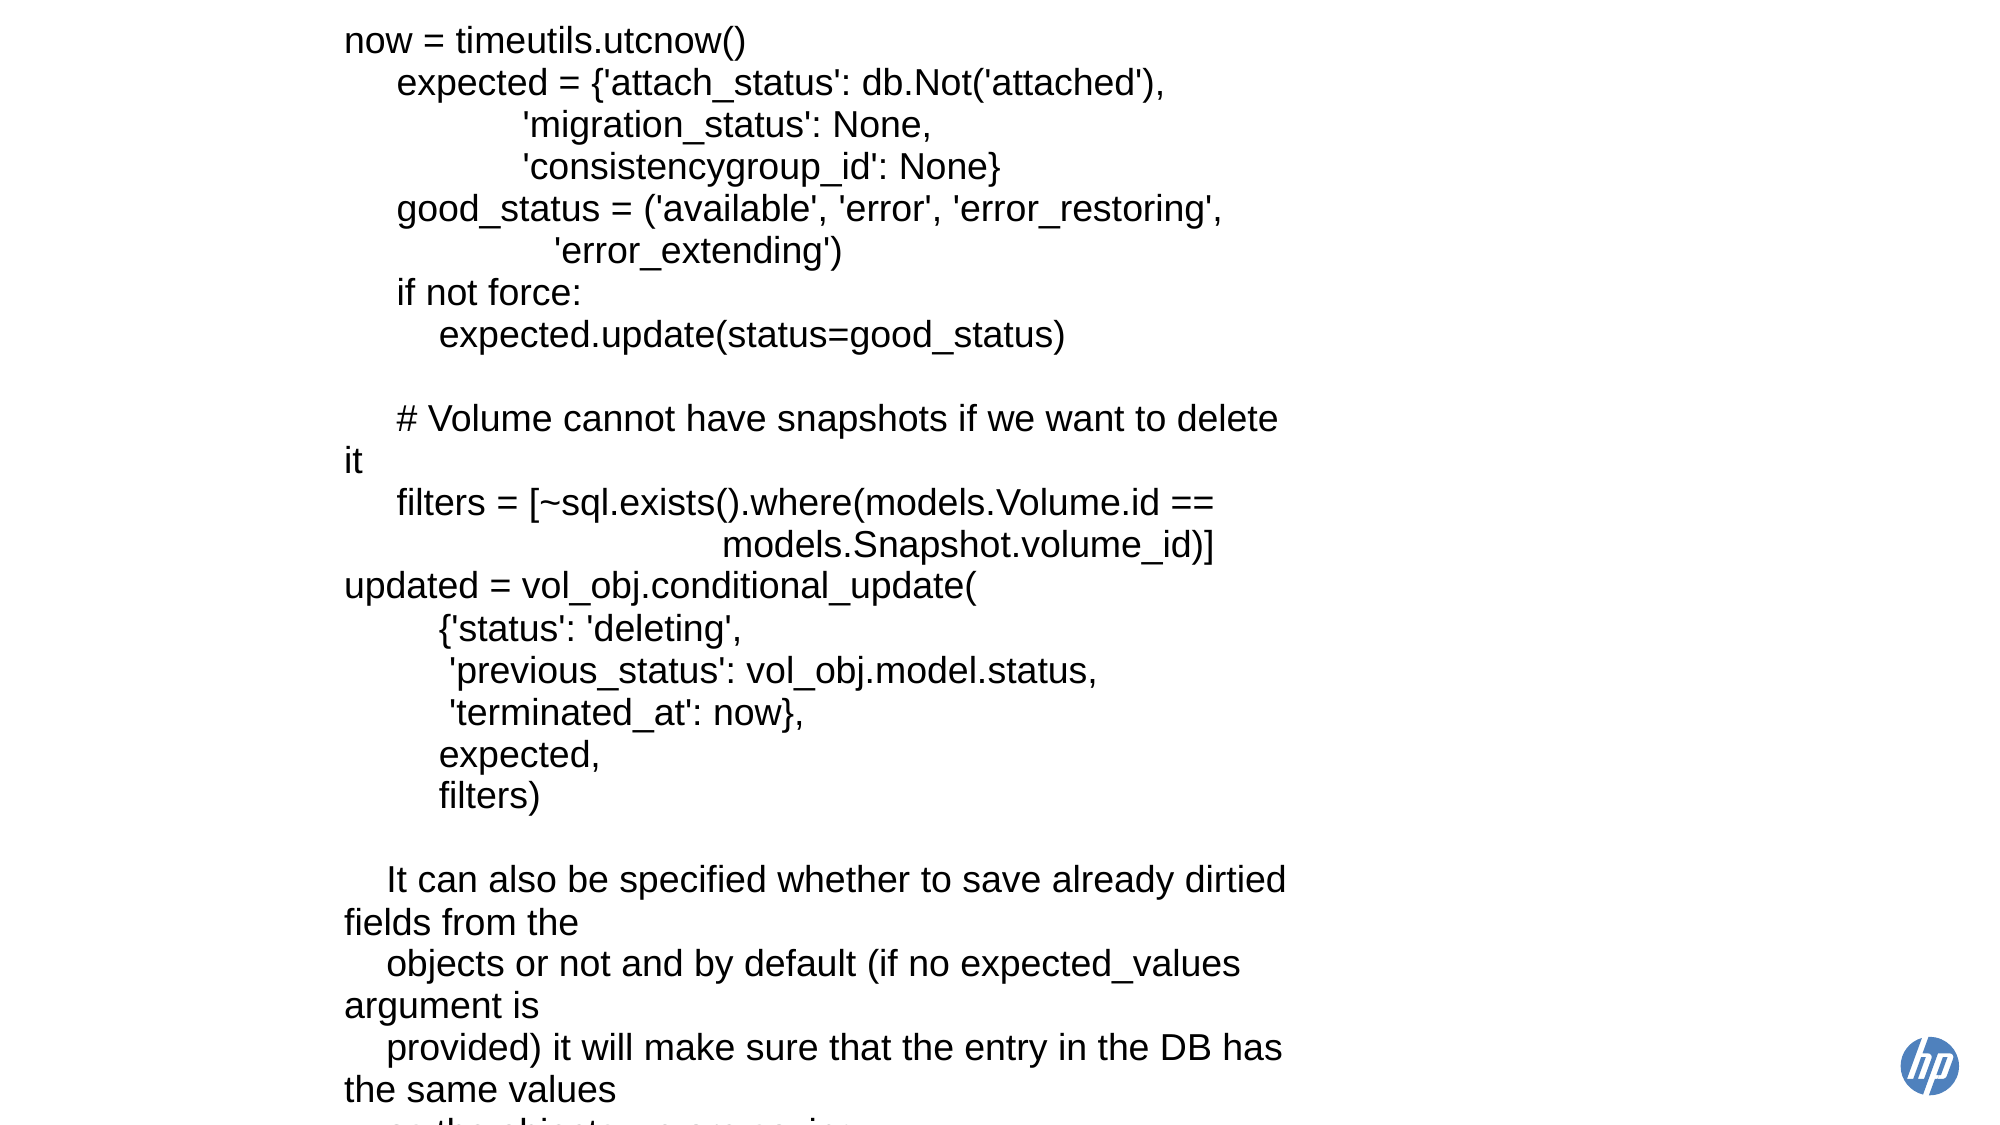

now = timeutils.utcnow()
 expected = {'attach_status': db.Not('attached'),
 'migration_status': None,
 'consistencygroup_id': None}
 good_status = ('available', 'error', 'error_restoring',
 'error_extending')
 if not force:
 expected.update(status=good_status)
 # Volume cannot have snapshots if we want to delete it
 filters = [~sql.exists().where(models.Volume.id ==
 models.Snapshot.volume_id)]
updated = vol_obj.conditional_update(
 {'status': 'deleting',
 'previous_status': vol_obj.model.status,
 'terminated_at': now},
 expected,
 filters)
 It can also be specified whether to save already dirtied fields from the
 objects or not and by default (if no expected_values argument is
 provided) it will make sure that the entry in the DB has the same values
 as the objects we are saving.